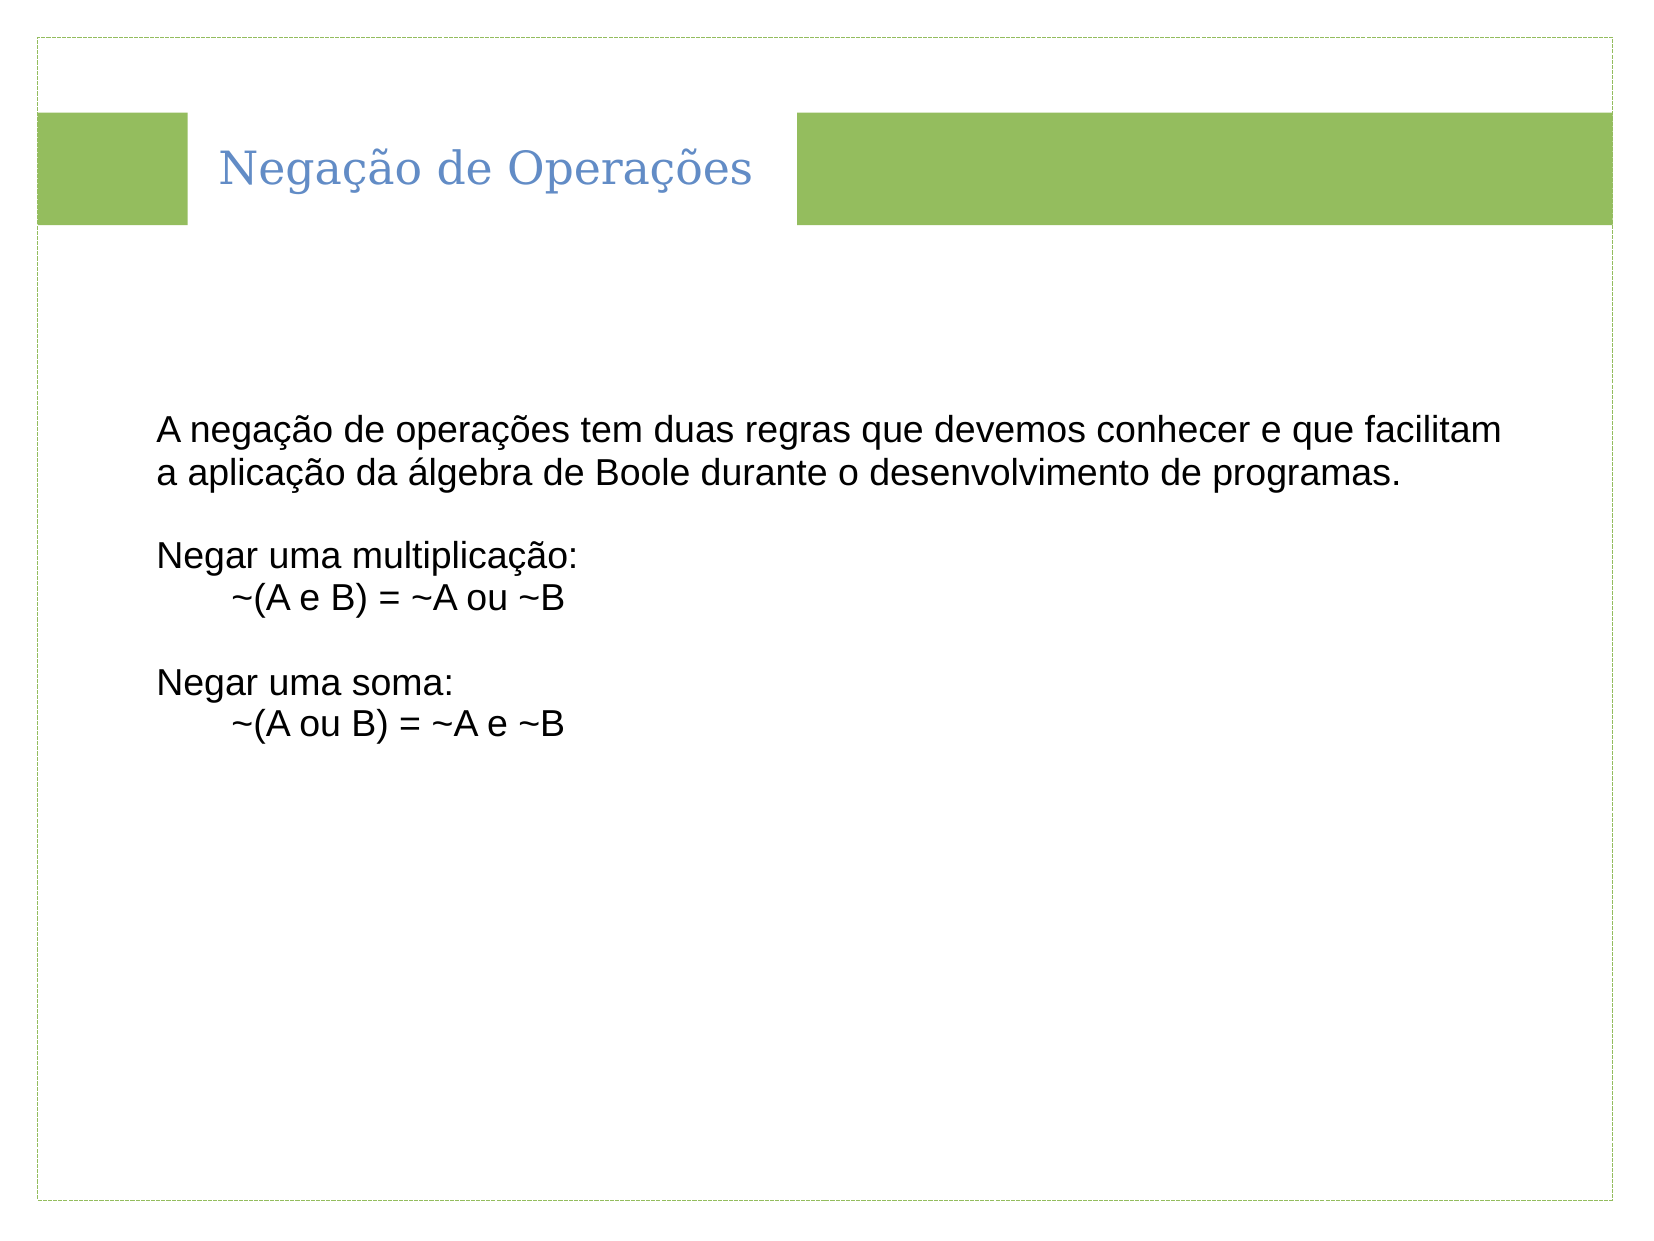

Negação de Operações
A negação de operações tem duas regras que devemos conhecer e que facilitam
a aplicação da álgebra de Boole durante o desenvolvimento de programas.
Negar uma multiplicação:
	~(A e B) = ~A ou ~B
Negar uma soma:
	~(A ou B) = ~A e ~B